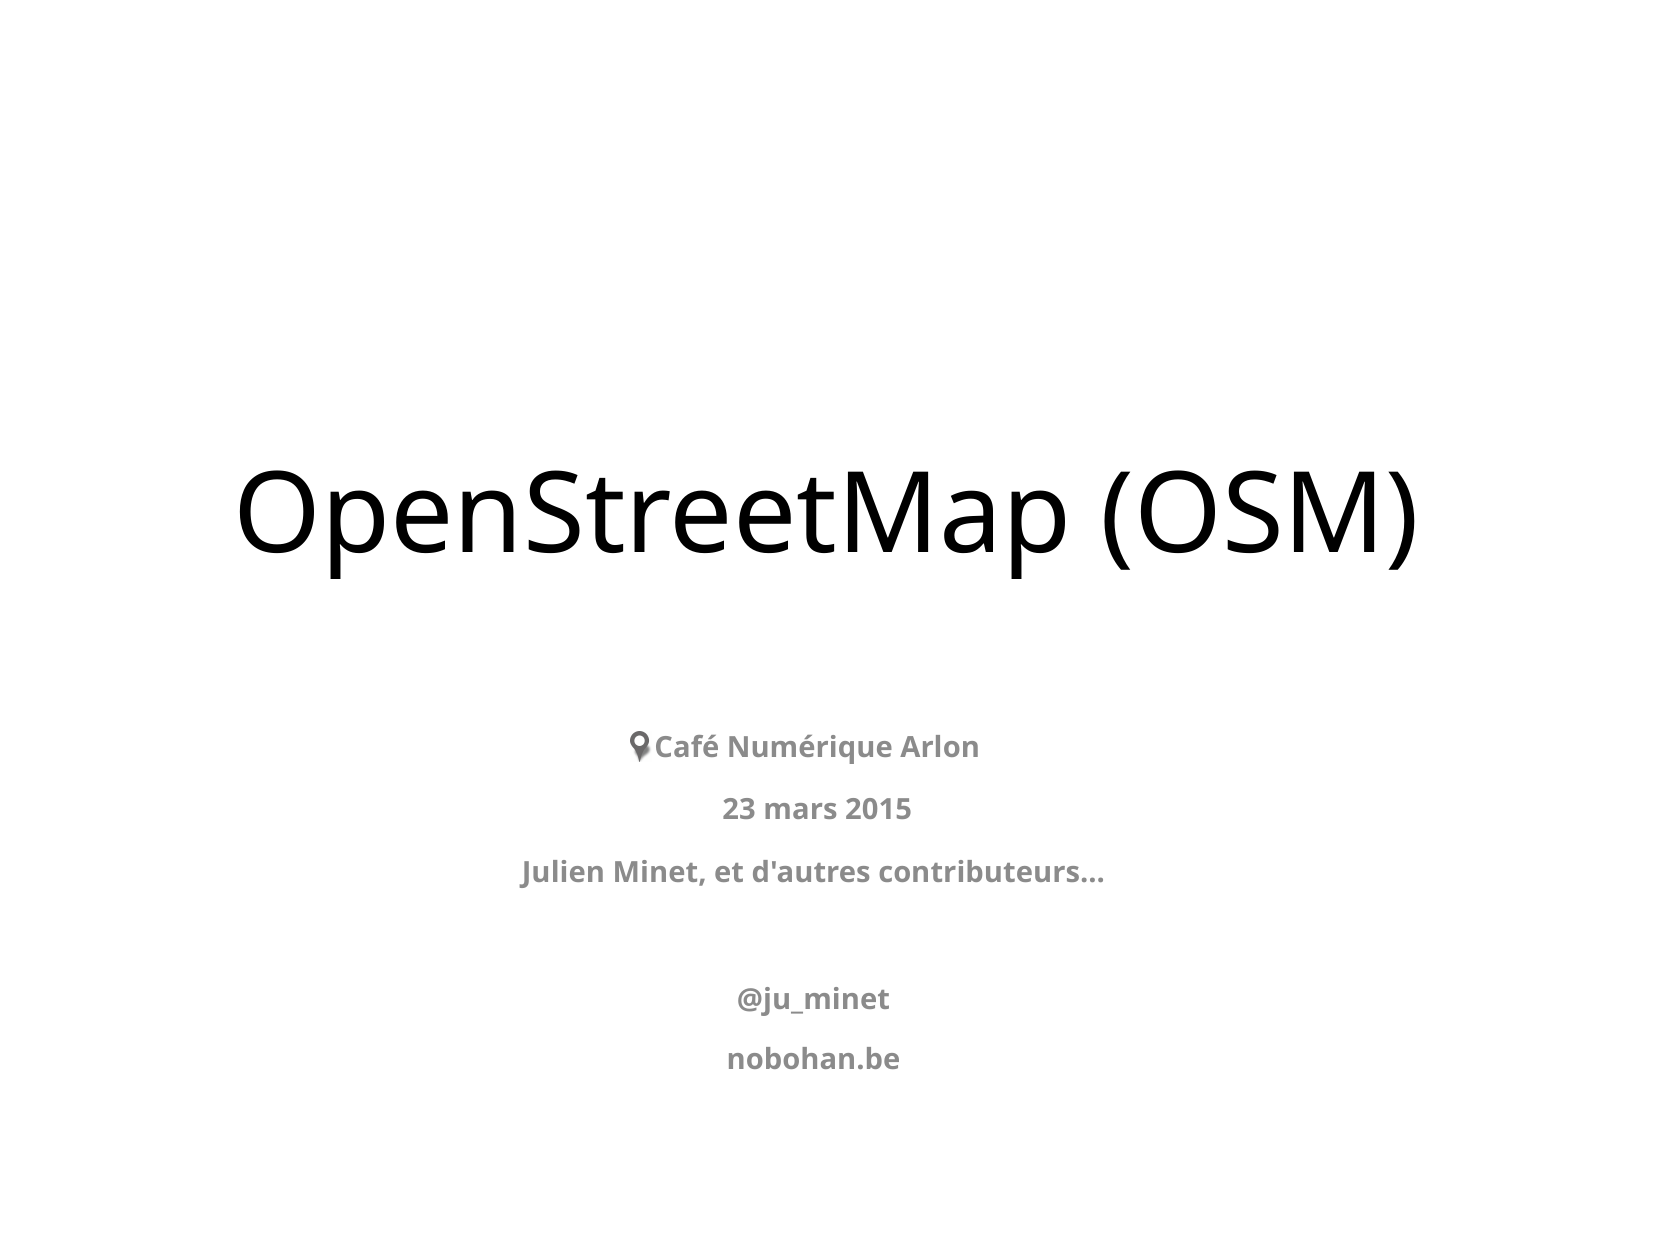

# OpenStreetMap (OSM)
 Café Numérique Arlon
 23 mars 2015
Julien Minet, et d'autres contributeurs...
@ju_minet
nobohan.be